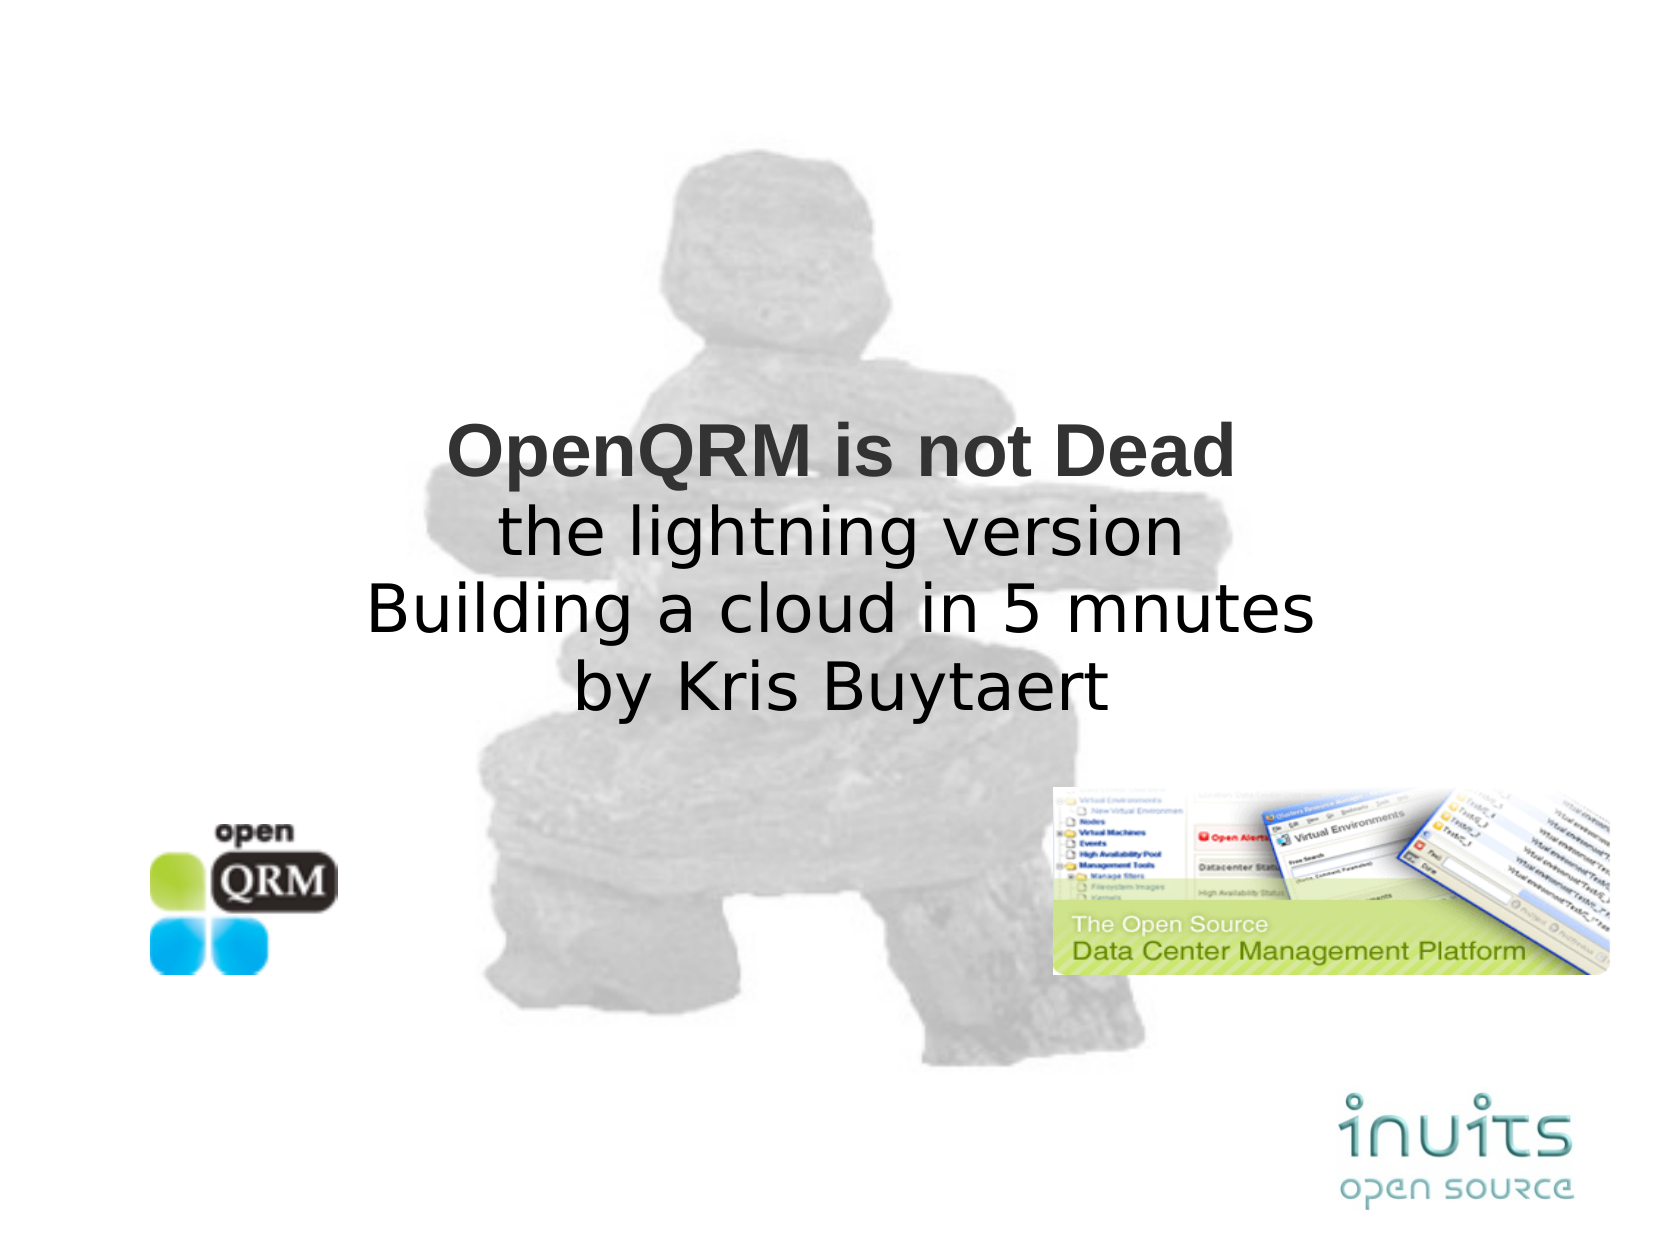

# OpenQRM is not Dead the lightning version Building a cloud in 5 mnutes by Kris Buytaert